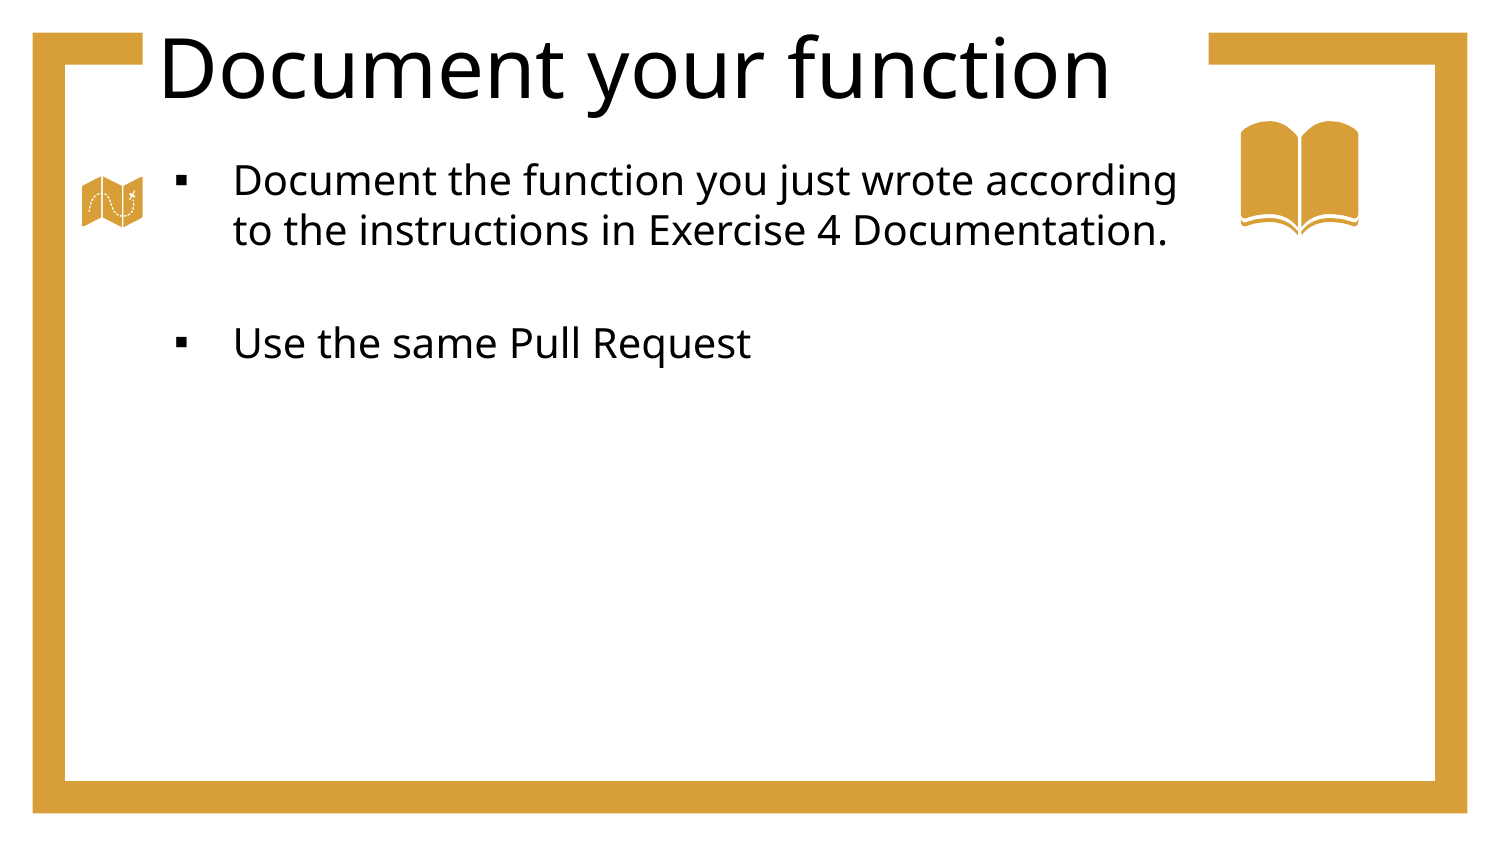

# Document your function
Document the function you just wrote according
to the instructions in Exercise 4 Documentation.
Use the same Pull Request